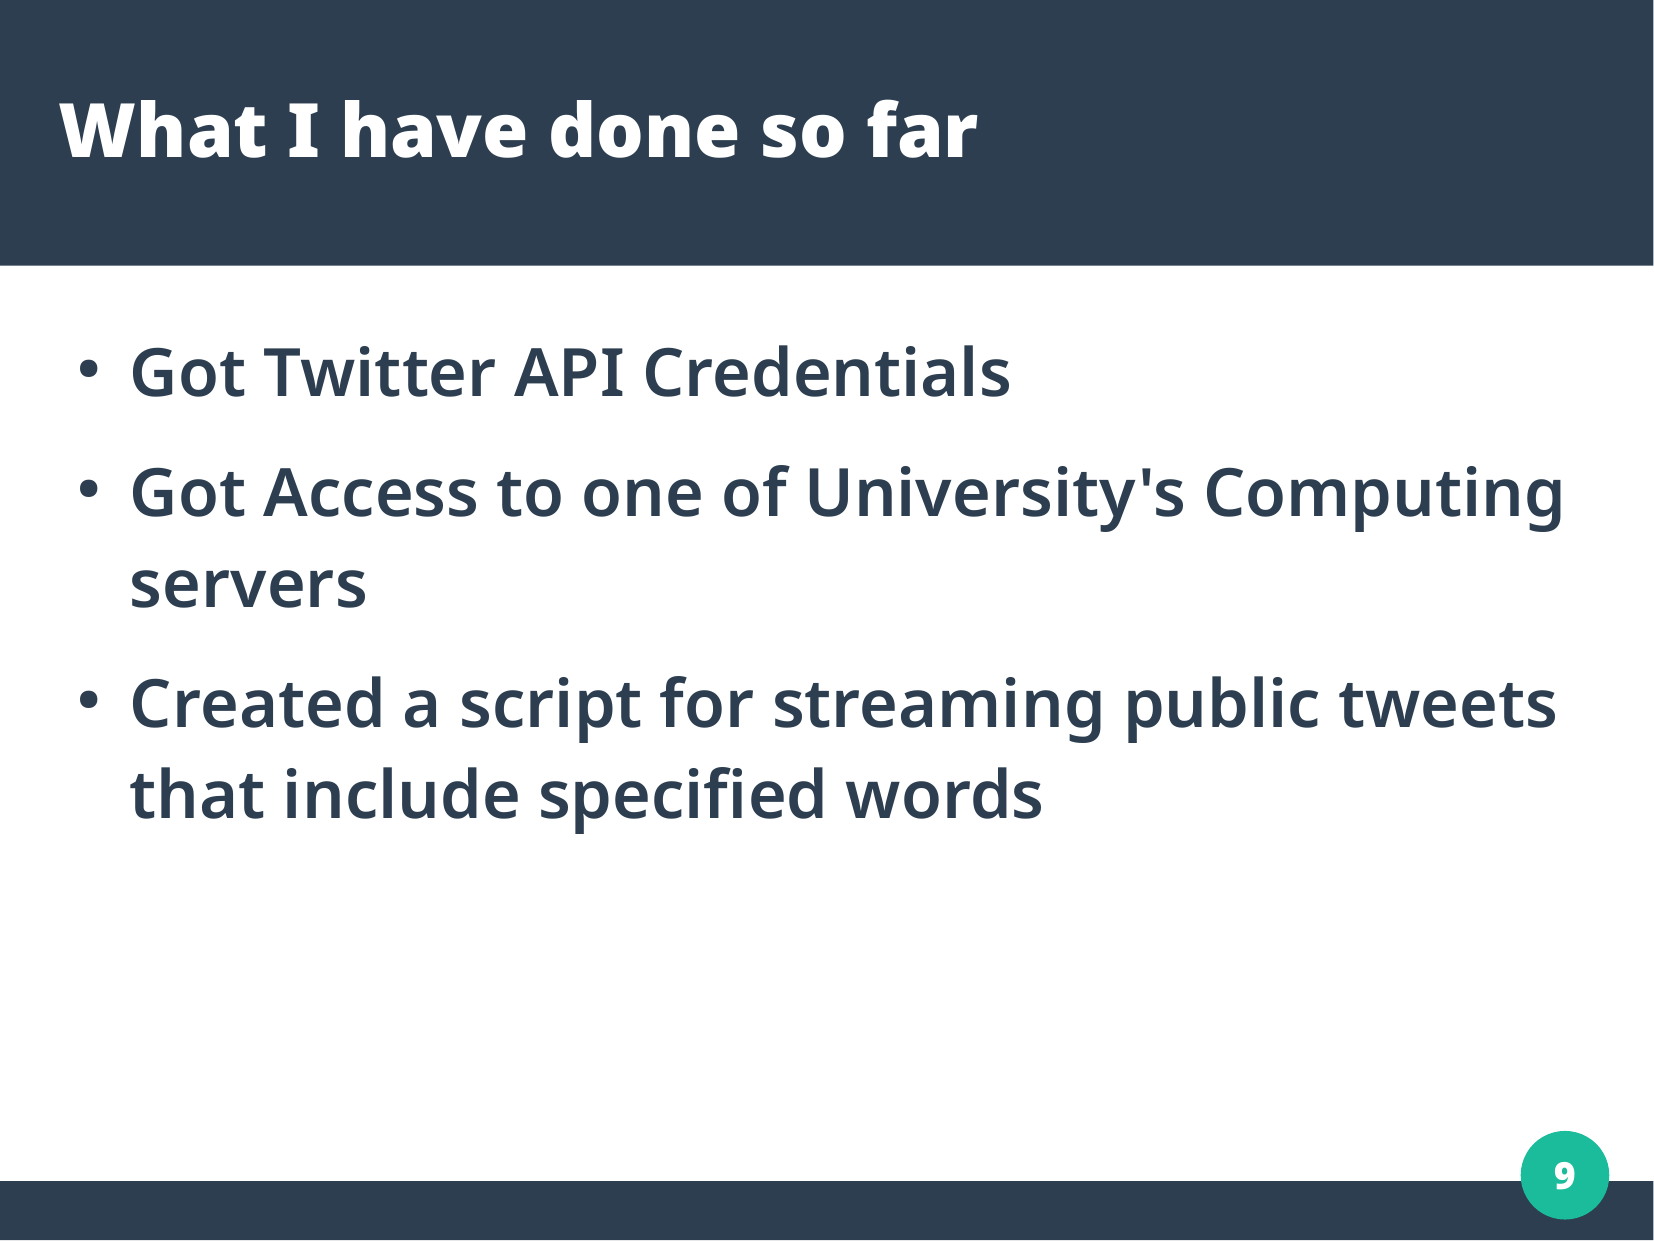

# What I have done so far
Got Twitter API Credentials
Got Access to one of University's Computing servers
Created a script for streaming public tweets that include specified words
9